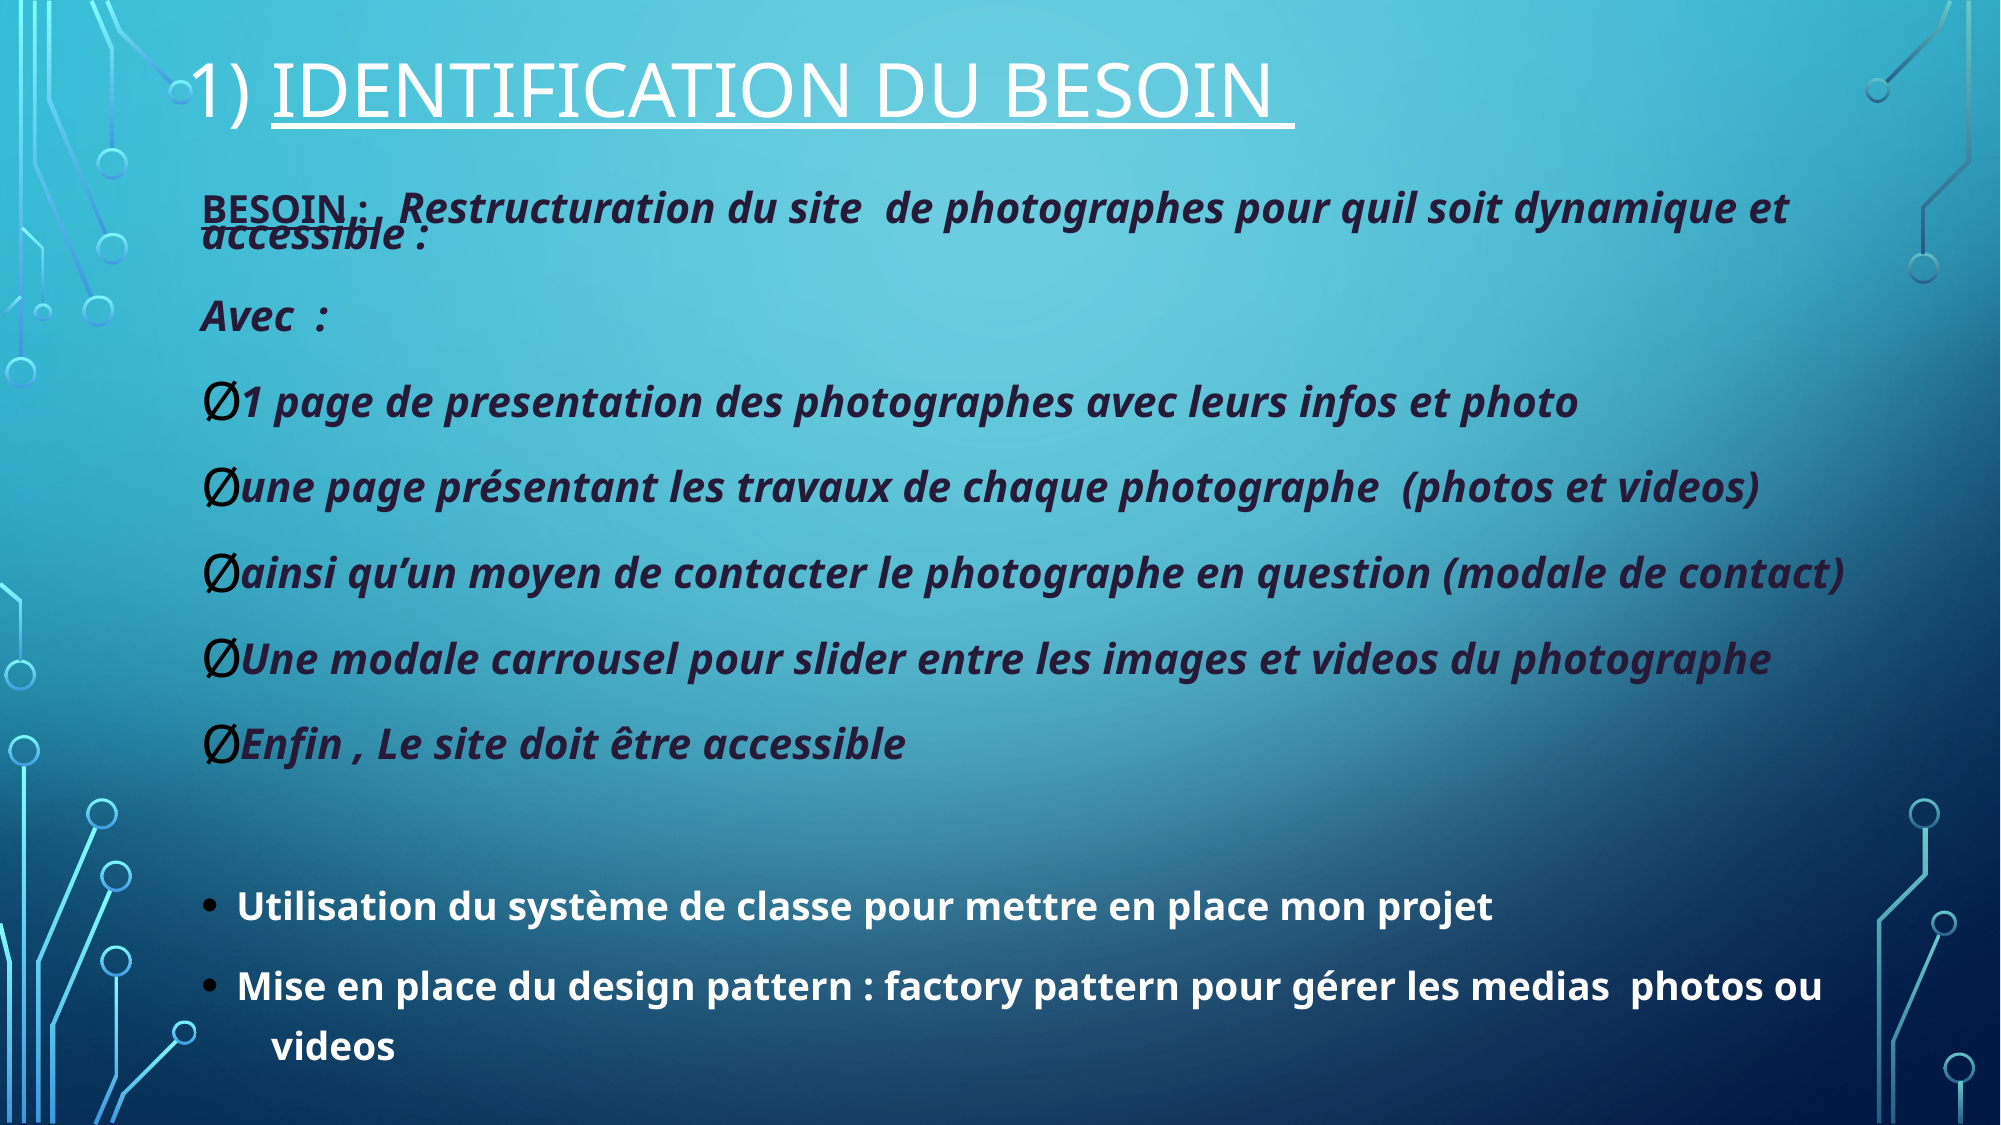

# 1) Identification du besoin
BESOIN : Restructuration du site de photographes pour quil soit dynamique et accessible :
Avec :
1 page de presentation des photographes avec leurs infos et photo
une page présentant les travaux de chaque photographe (photos et videos)
ainsi qu’un moyen de contacter le photographe en question (modale de contact)
Une modale carrousel pour slider entre les images et videos du photographe
Enfin , Le site doit être accessible
Utilisation du système de classe pour mettre en place mon projet
Mise en place du design pattern : factory pattern pour gérer les medias photos ou videos